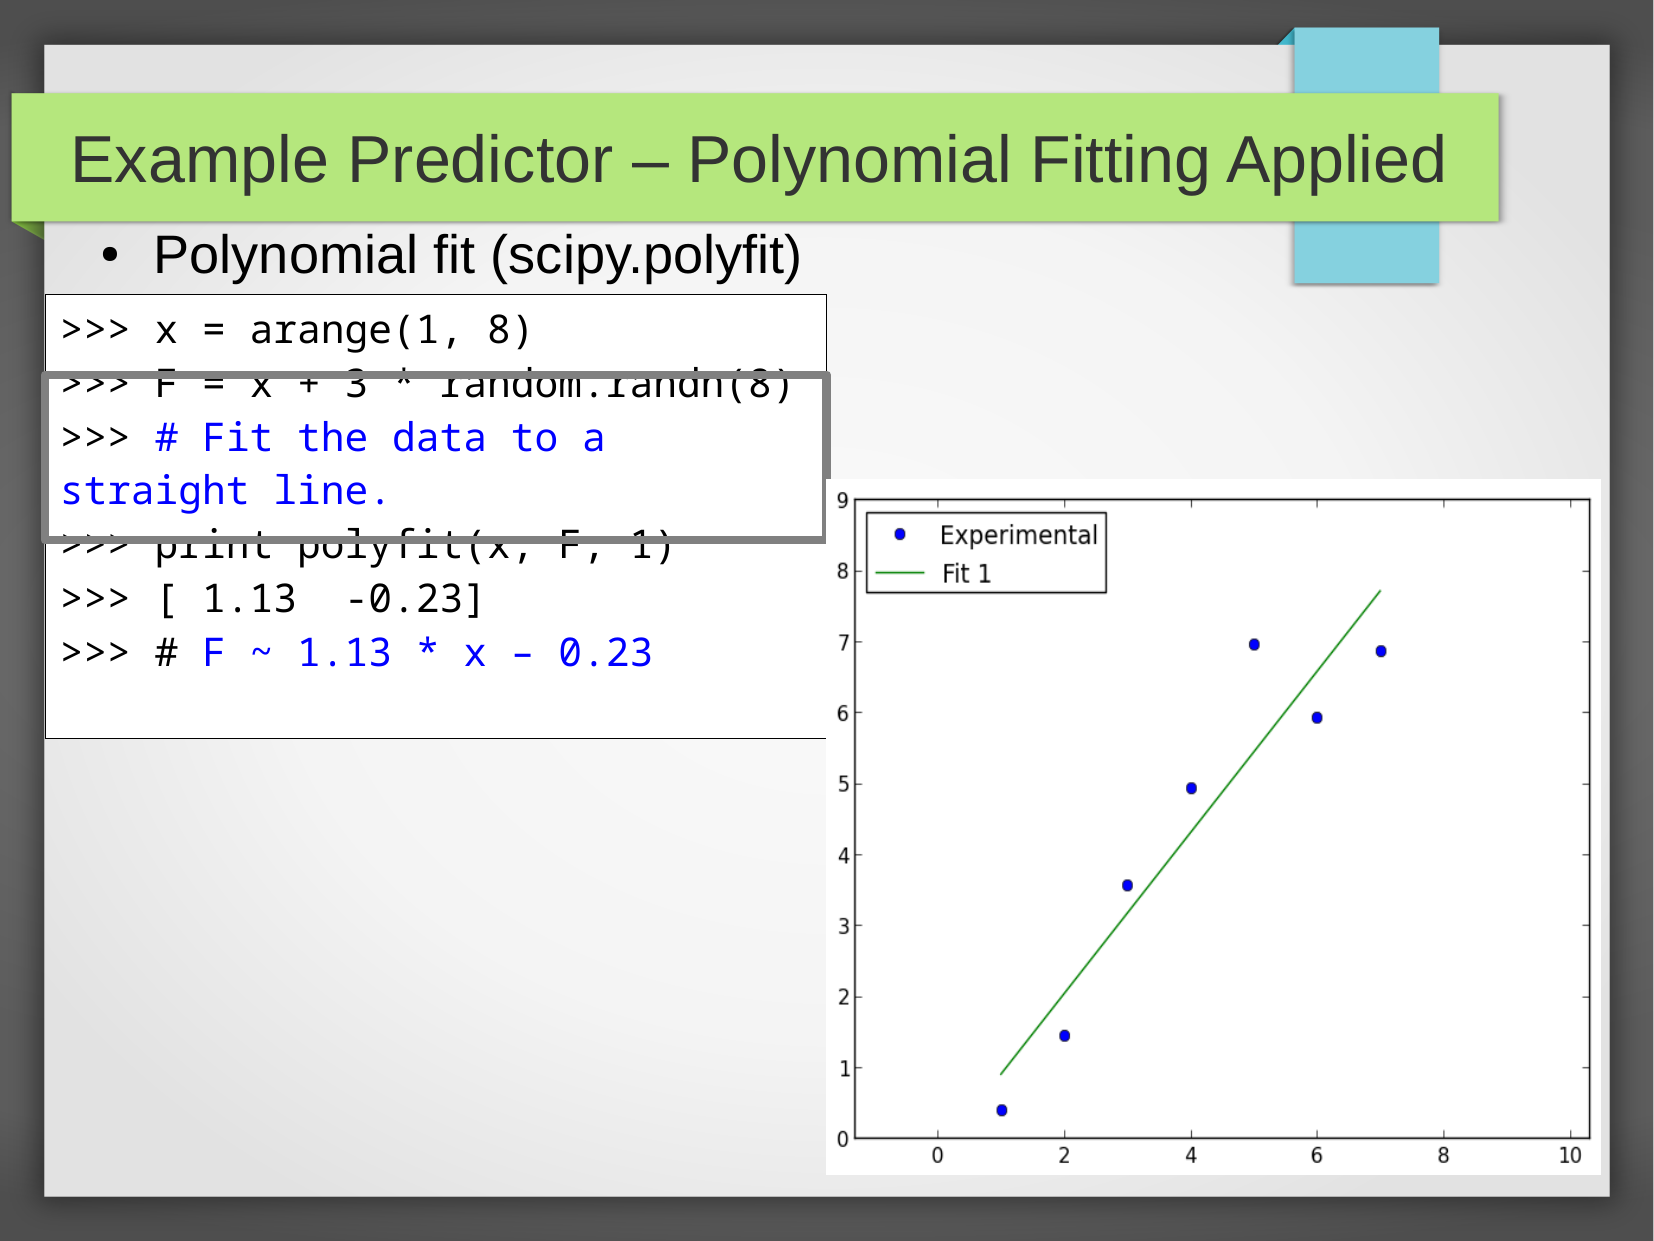

# Example Predictor – Polynomial Fitting Applied
Polynomial fit (scipy.polyfit)
>>> x = arange(1, 8)
>>> F = x + 3 * random.randn(8)
>>> # Fit the data to a straight line.
>>> print polyfit(x, F, 1)
>>> [ 1.13 -0.23]
>>> # F ~ 1.13 * x – 0.23